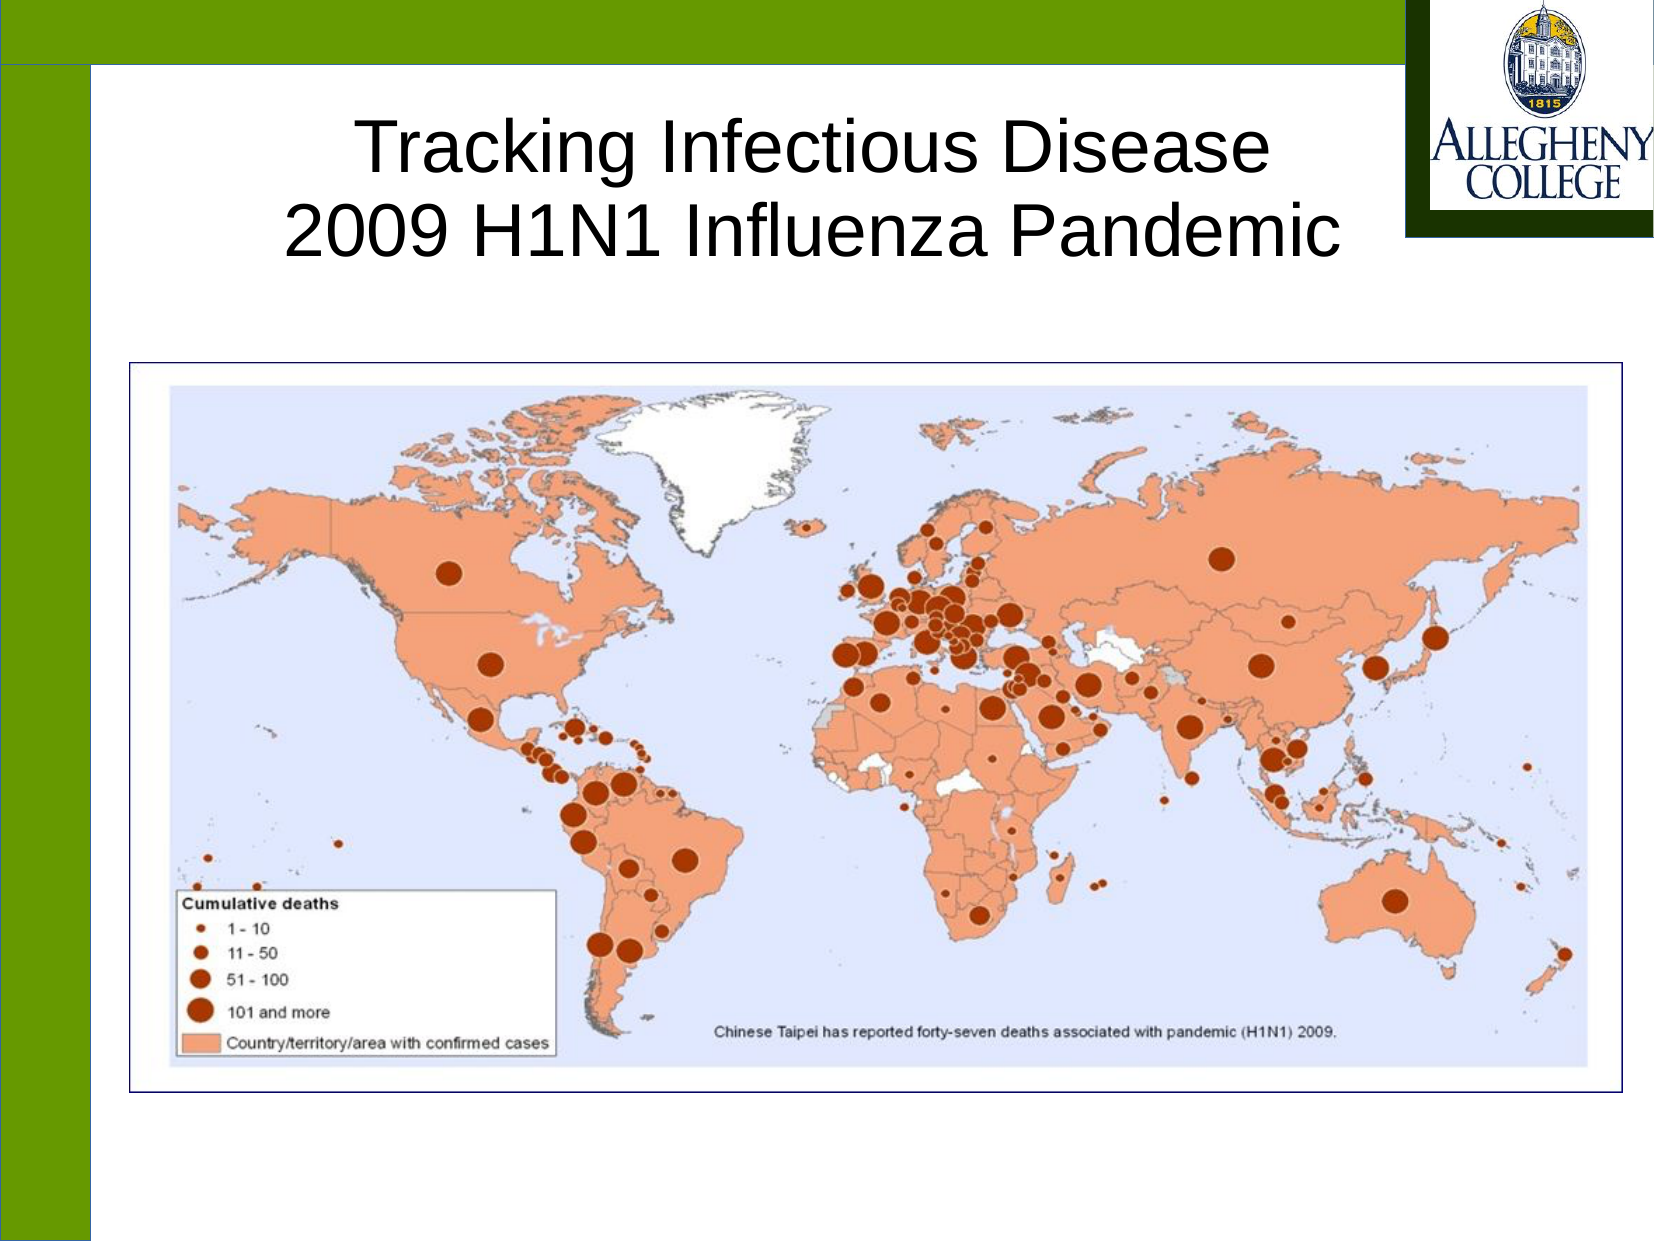

# Tracking Infectious Disease 2009 H1N1 Influenza Pandemic
This
This